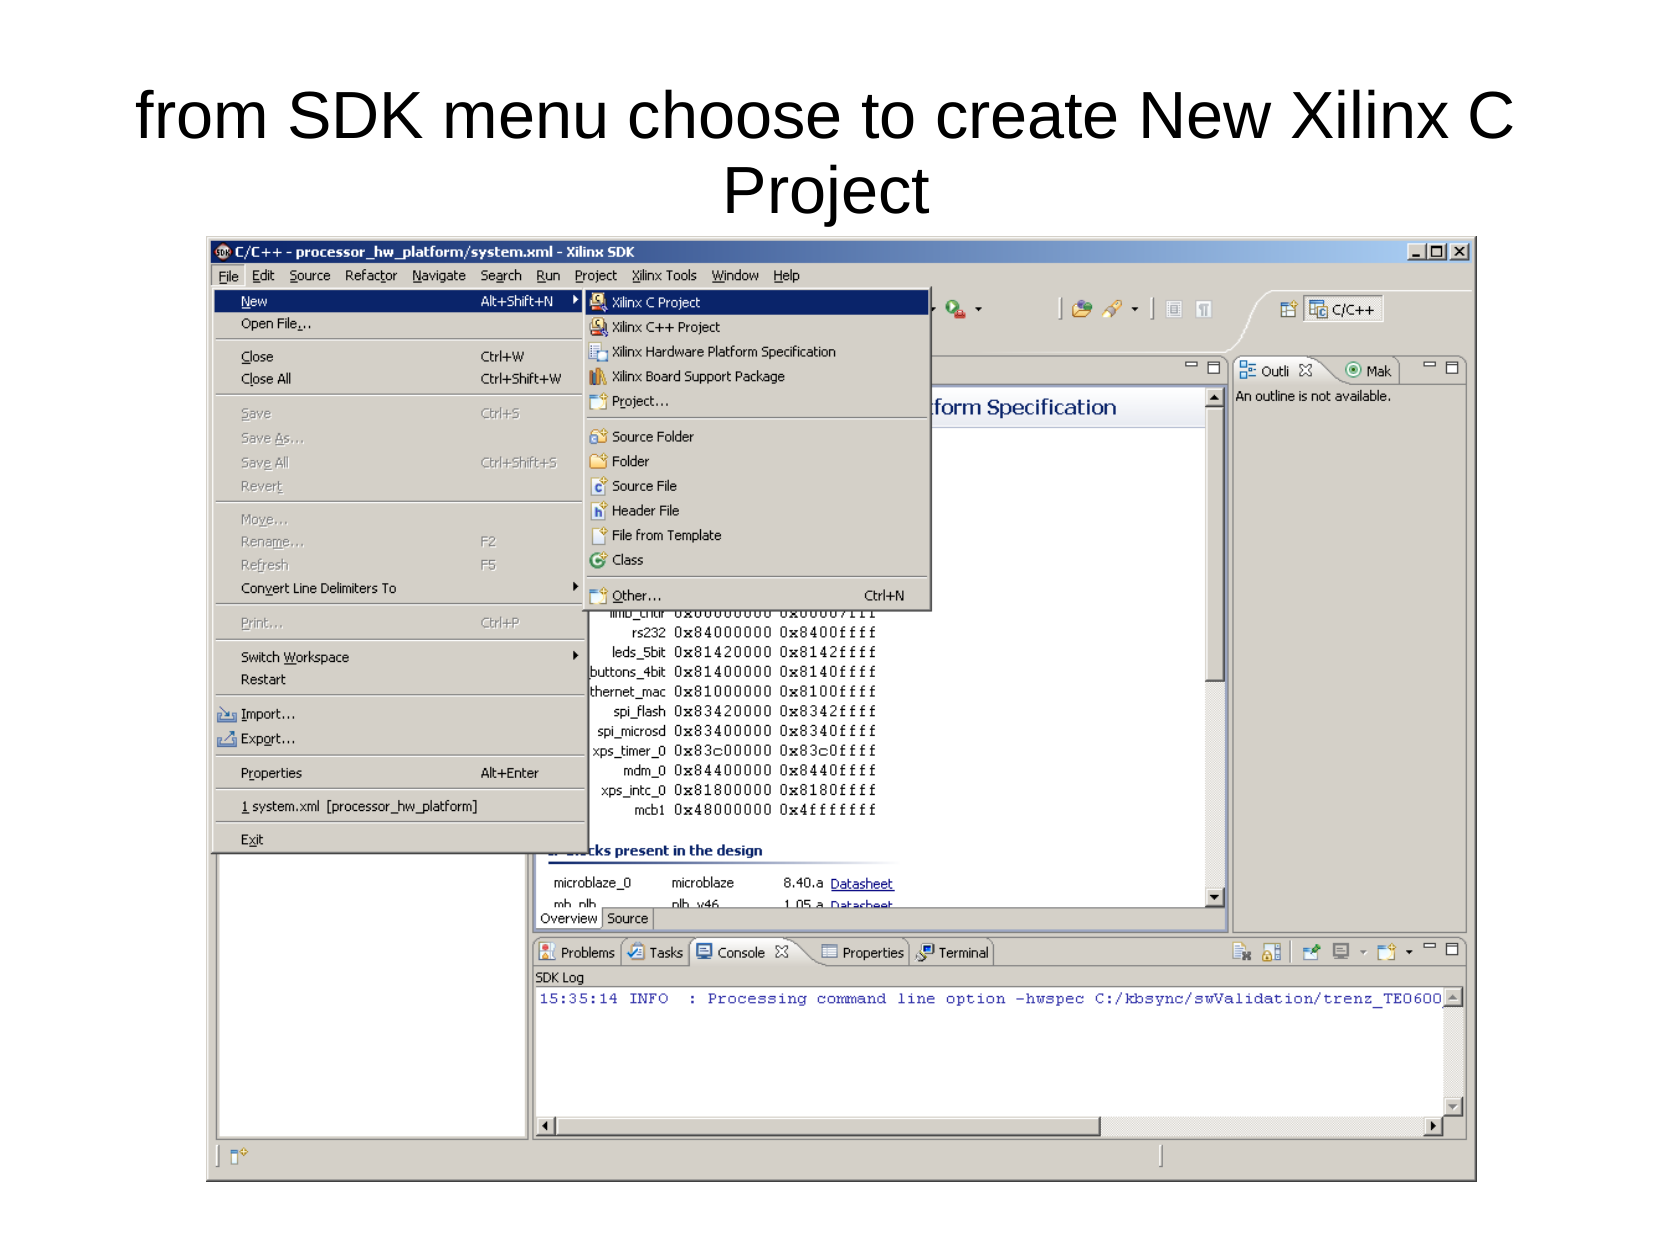

# from SDK menu choose to create New Xilinx C Project